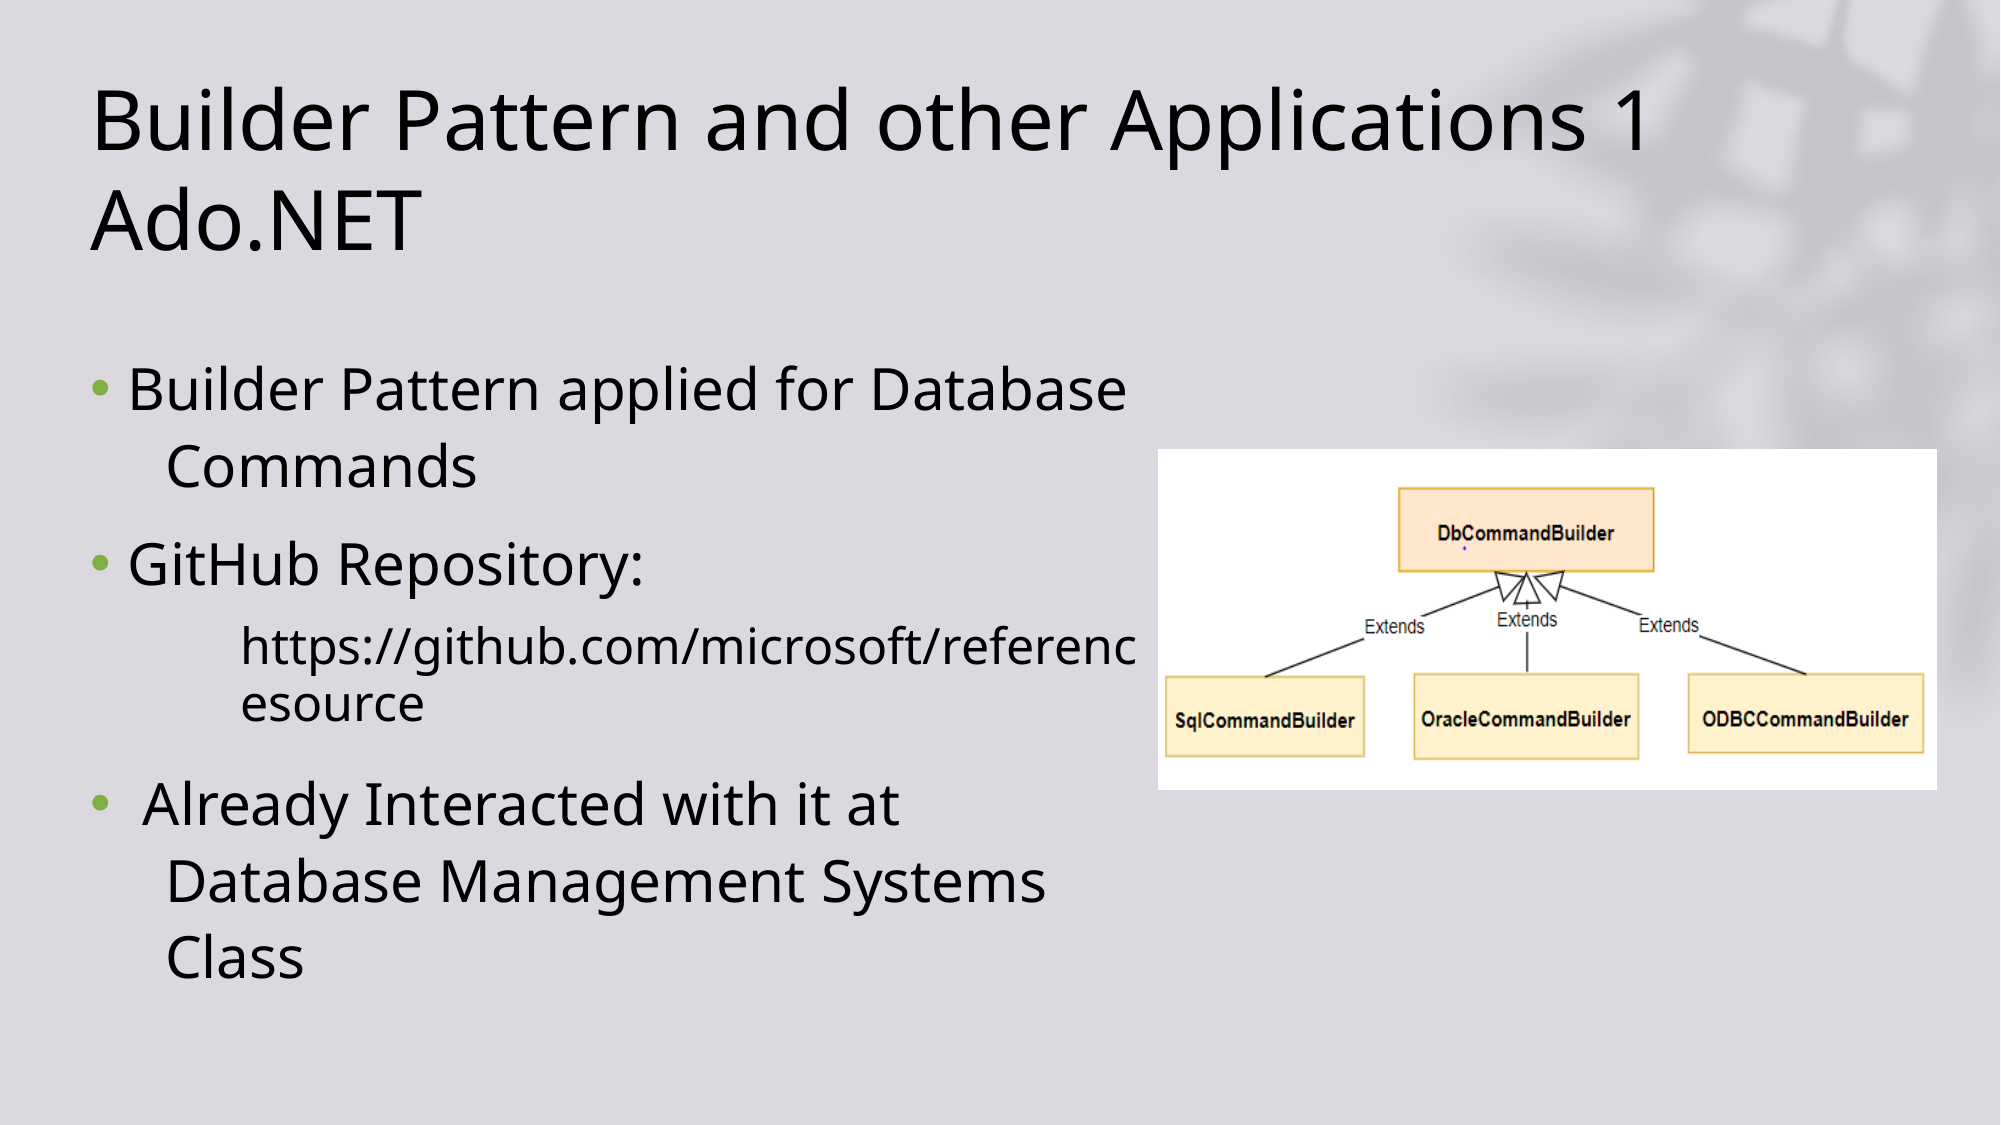

# Builder Pattern and other Applications 1 Ado.NET
Builder Pattern applied for Database Commands
GitHub Repository:
https://github.com/microsoft/referencesource
 Already Interacted with it at Database Management Systems Class